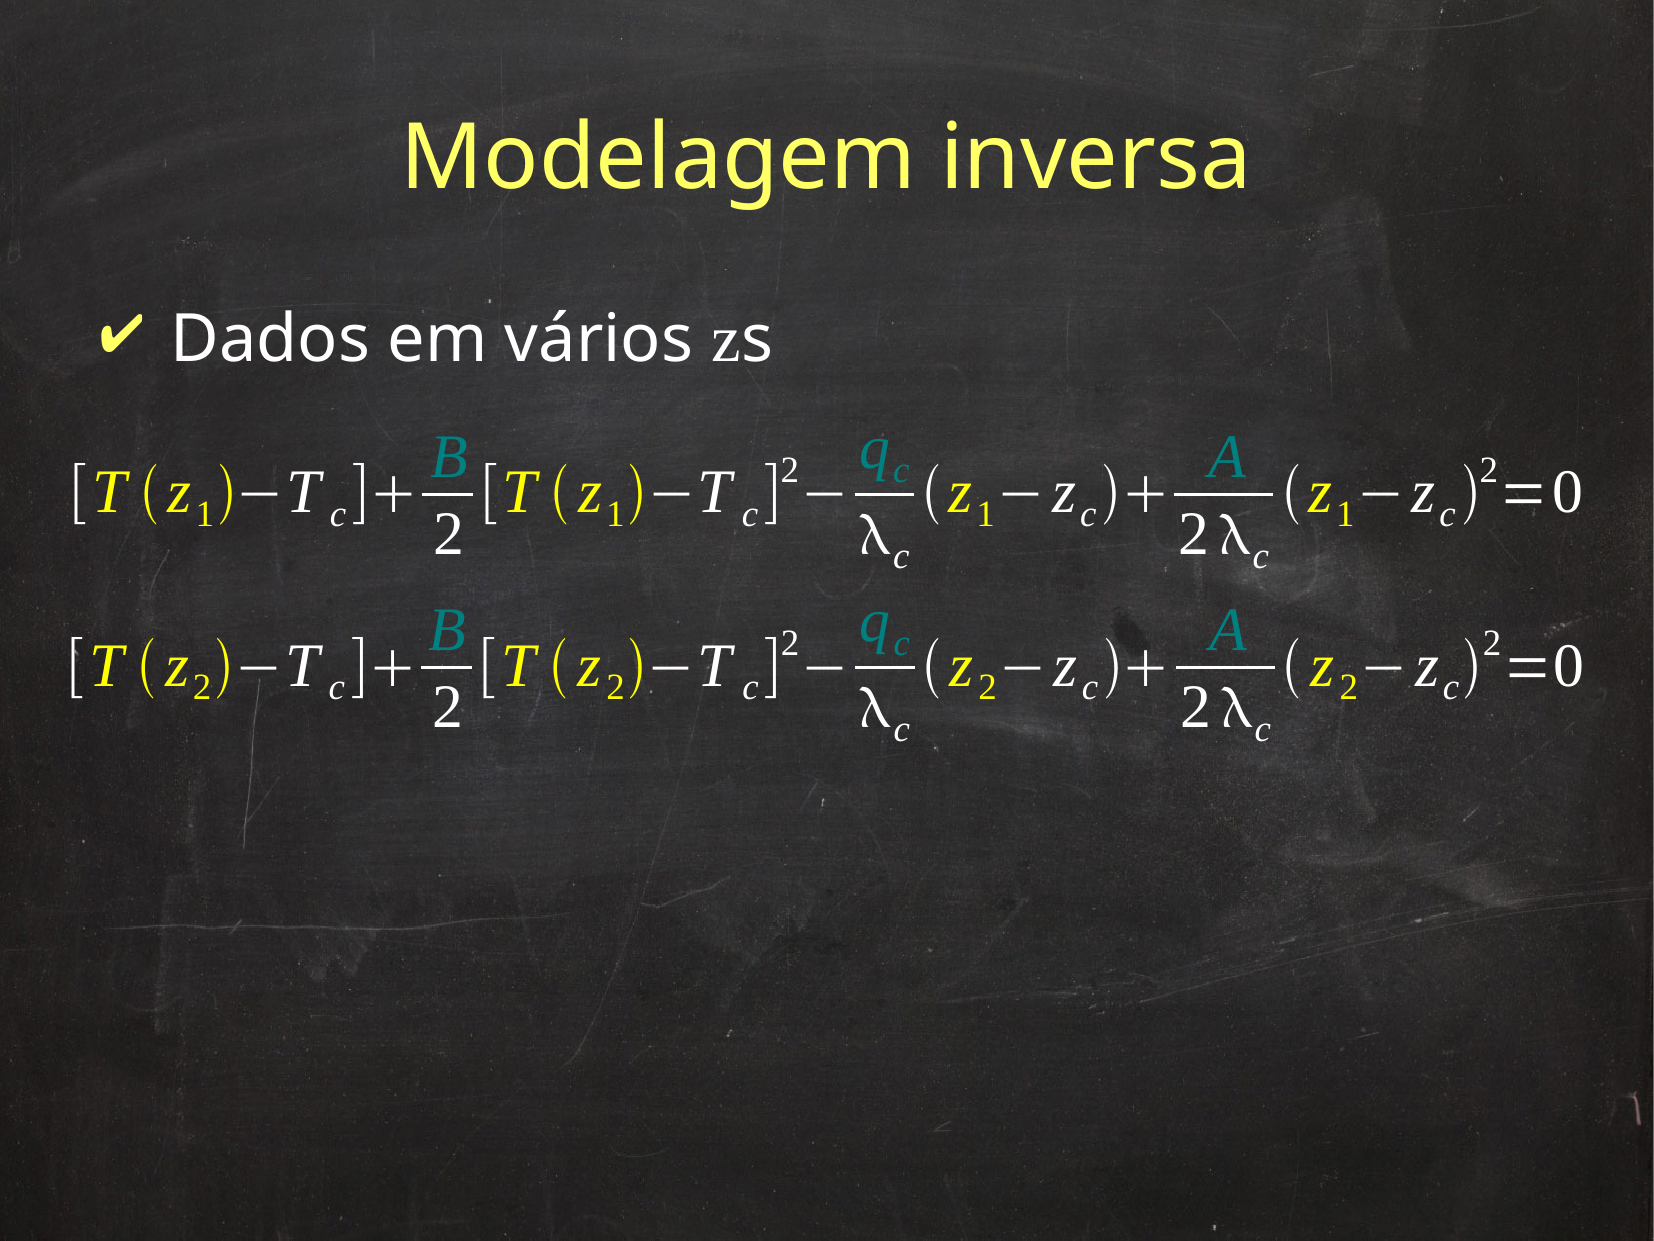

# Modelagem inversa
 Dados em vários zs